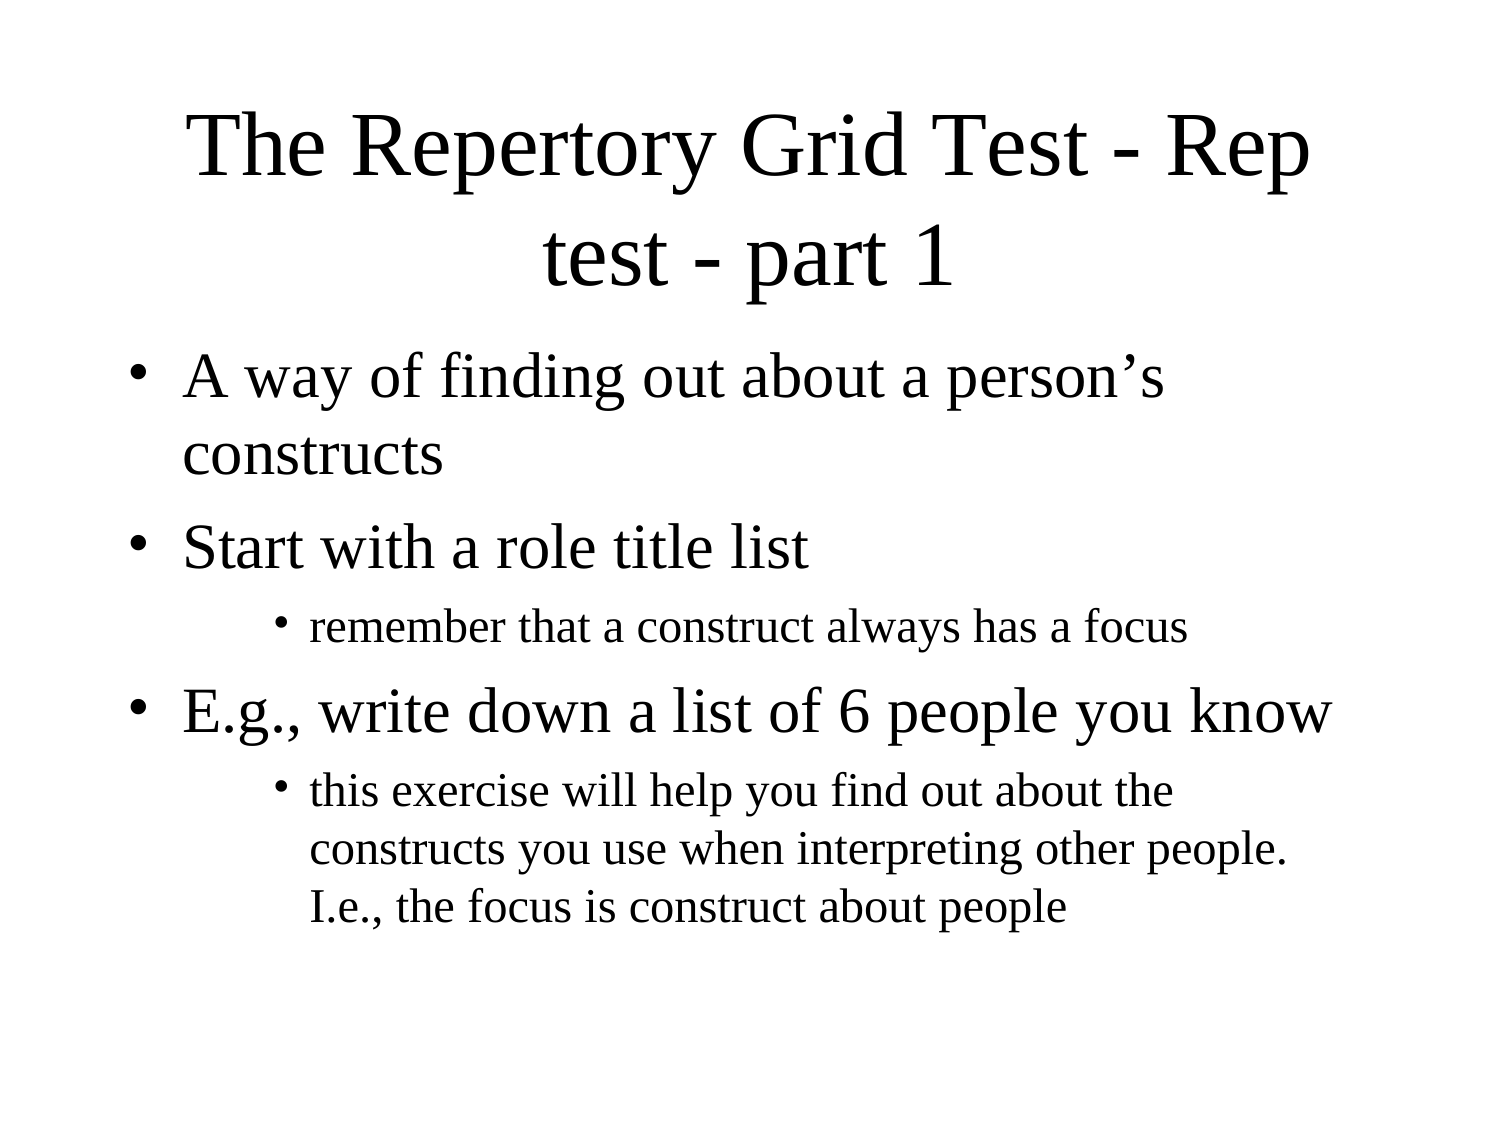

# The Repertory Grid Test - Rep test - part 1
A way of finding out about a person’s constructs
Start with a role title list
remember that a construct always has a focus
E.g., write down a list of 6 people you know
this exercise will help you find out about the constructs you use when interpreting other people. I.e., the focus is construct about people